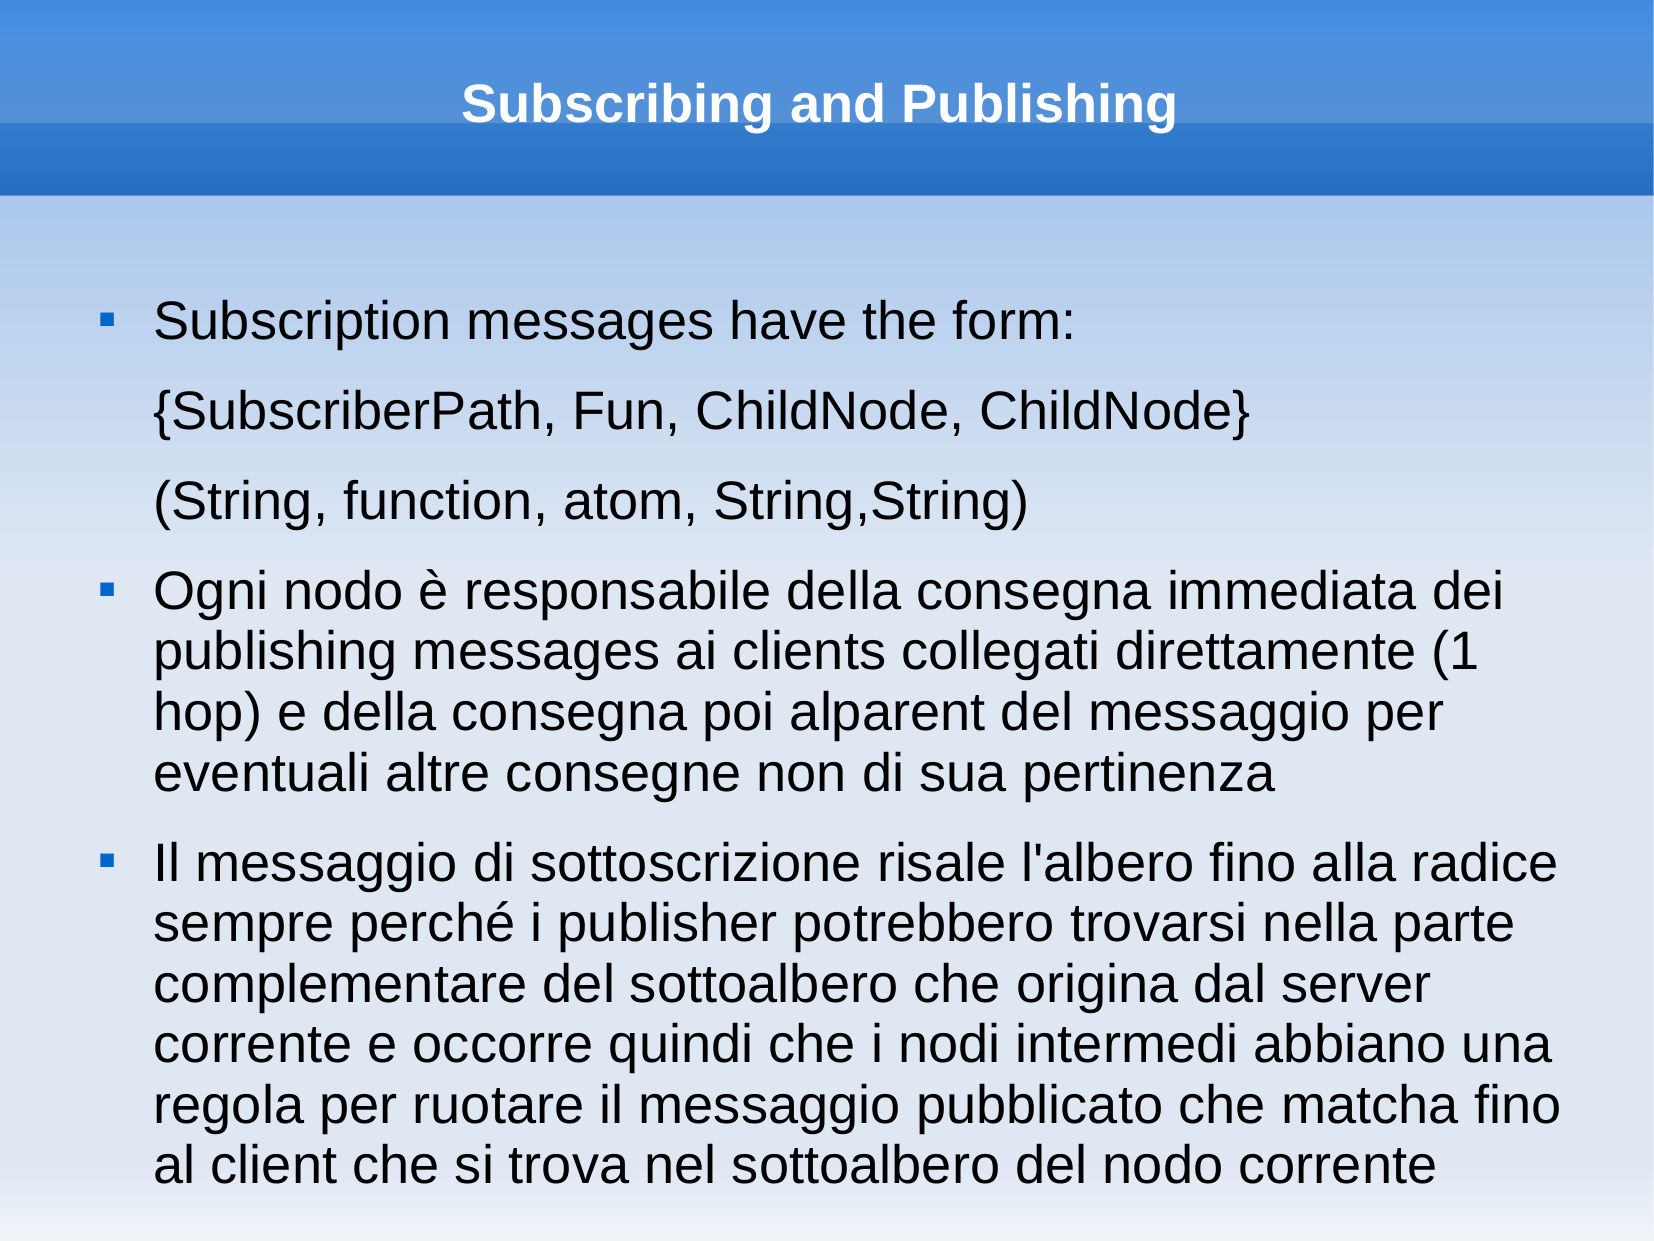

# Subscribing and Publishing
Subscription messages have the form:
{SubscriberPath, Fun, ChildNode, ChildNode}
(String, function, atom, String,String)
Ogni nodo è responsabile della consegna immediata dei publishing messages ai clients collegati direttamente (1 hop) e della consegna poi alparent del messaggio per eventuali altre consegne non di sua pertinenza
Il messaggio di sottoscrizione risale l'albero fino alla radice sempre perché i publisher potrebbero trovarsi nella parte complementare del sottoalbero che origina dal server corrente e occorre quindi che i nodi intermedi abbiano una regola per ruotare il messaggio pubblicato che matcha fino al client che si trova nel sottoalbero del nodo corrente